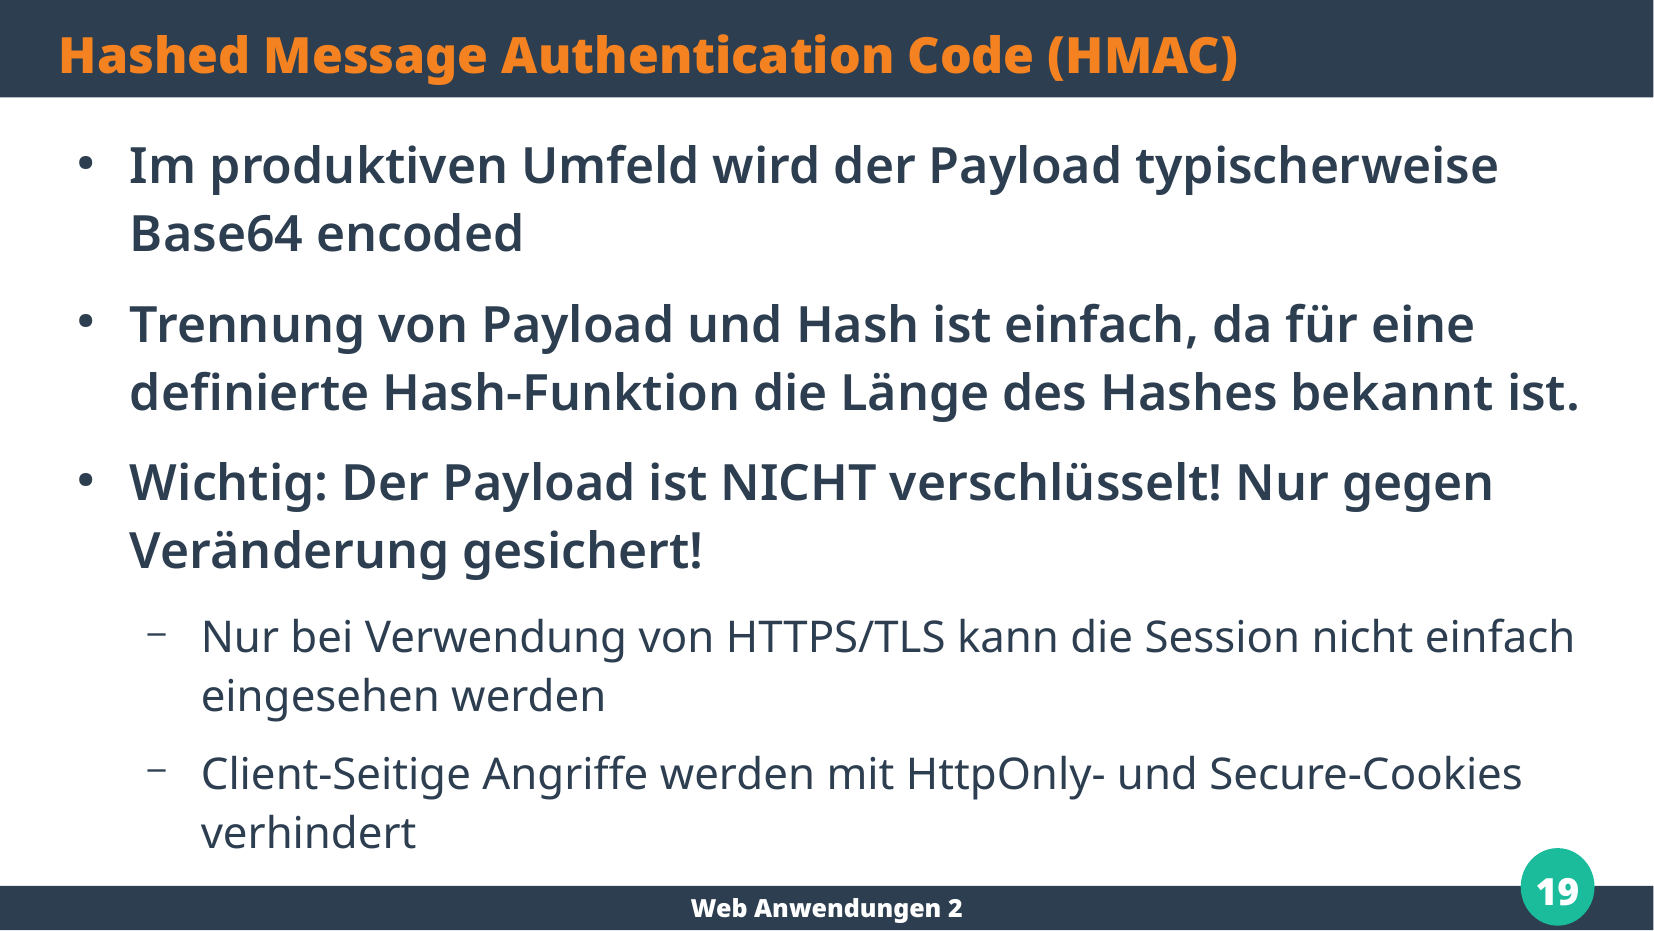

# Hashed Message Authentication Code (HMAC)
Im produktiven Umfeld wird der Payload typischerweise Base64 encoded
Trennung von Payload und Hash ist einfach, da für eine definierte Hash-Funktion die Länge des Hashes bekannt ist.
Wichtig: Der Payload ist NICHT verschlüsselt! Nur gegen Veränderung gesichert!
Nur bei Verwendung von HTTPS/TLS kann die Session nicht einfach eingesehen werden
Client-Seitige Angriffe werden mit HttpOnly- und Secure-Cookies verhindert
19